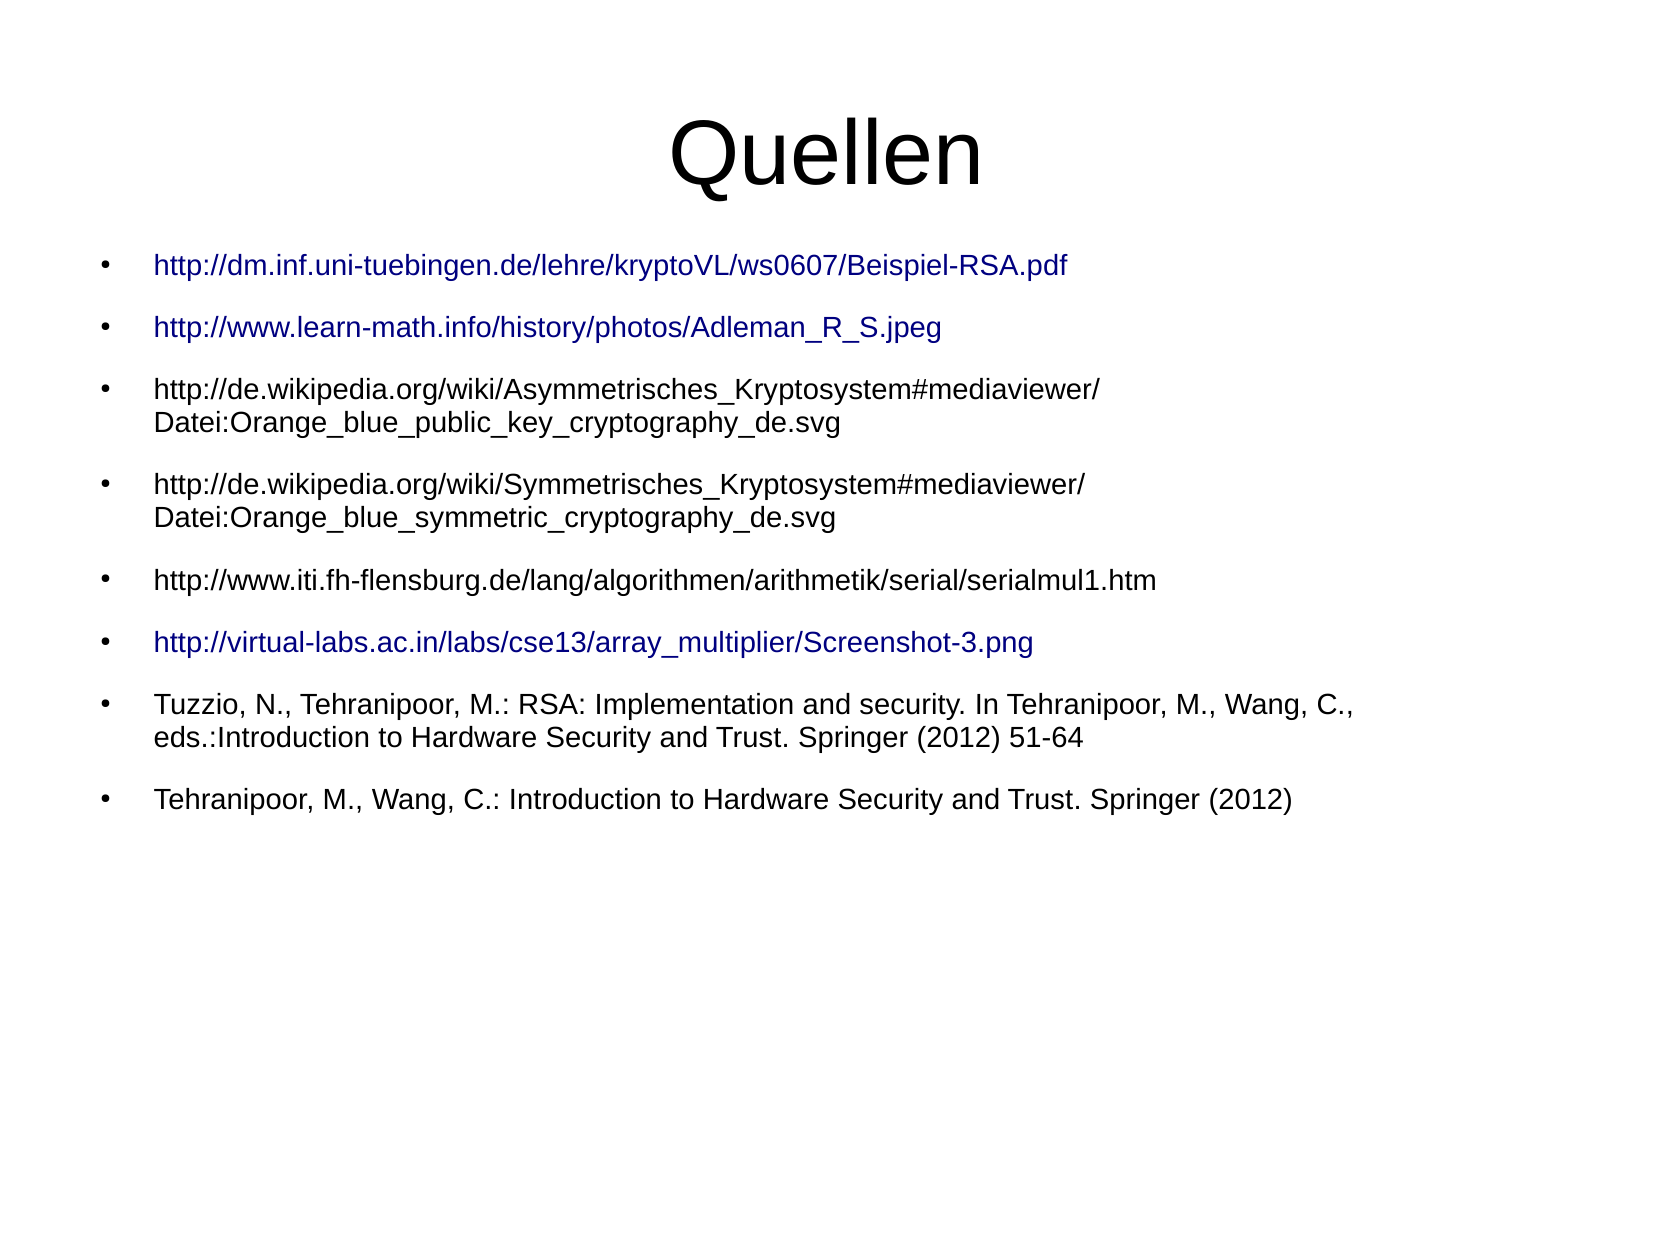

# Quellen
http://dm.inf.uni-tuebingen.de/lehre/kryptoVL/ws0607/Beispiel-RSA.pdf
http://www.learn-math.info/history/photos/Adleman_R_S.jpeg
http://de.wikipedia.org/wiki/Asymmetrisches_Kryptosystem#mediaviewer/Datei:Orange_blue_public_key_cryptography_de.svg
http://de.wikipedia.org/wiki/Symmetrisches_Kryptosystem#mediaviewer/Datei:Orange_blue_symmetric_cryptography_de.svg
http://www.iti.fh-flensburg.de/lang/algorithmen/arithmetik/serial/serialmul1.htm
http://virtual-labs.ac.in/labs/cse13/array_multiplier/Screenshot-3.png
Tuzzio, N., Tehranipoor, M.: RSA: Implementation and security. In Tehranipoor, M., Wang, C., eds.:Introduction to Hardware Security and Trust. Springer (2012) 51-64
Tehranipoor, M., Wang, C.: Introduction to Hardware Security and Trust. Springer (2012)